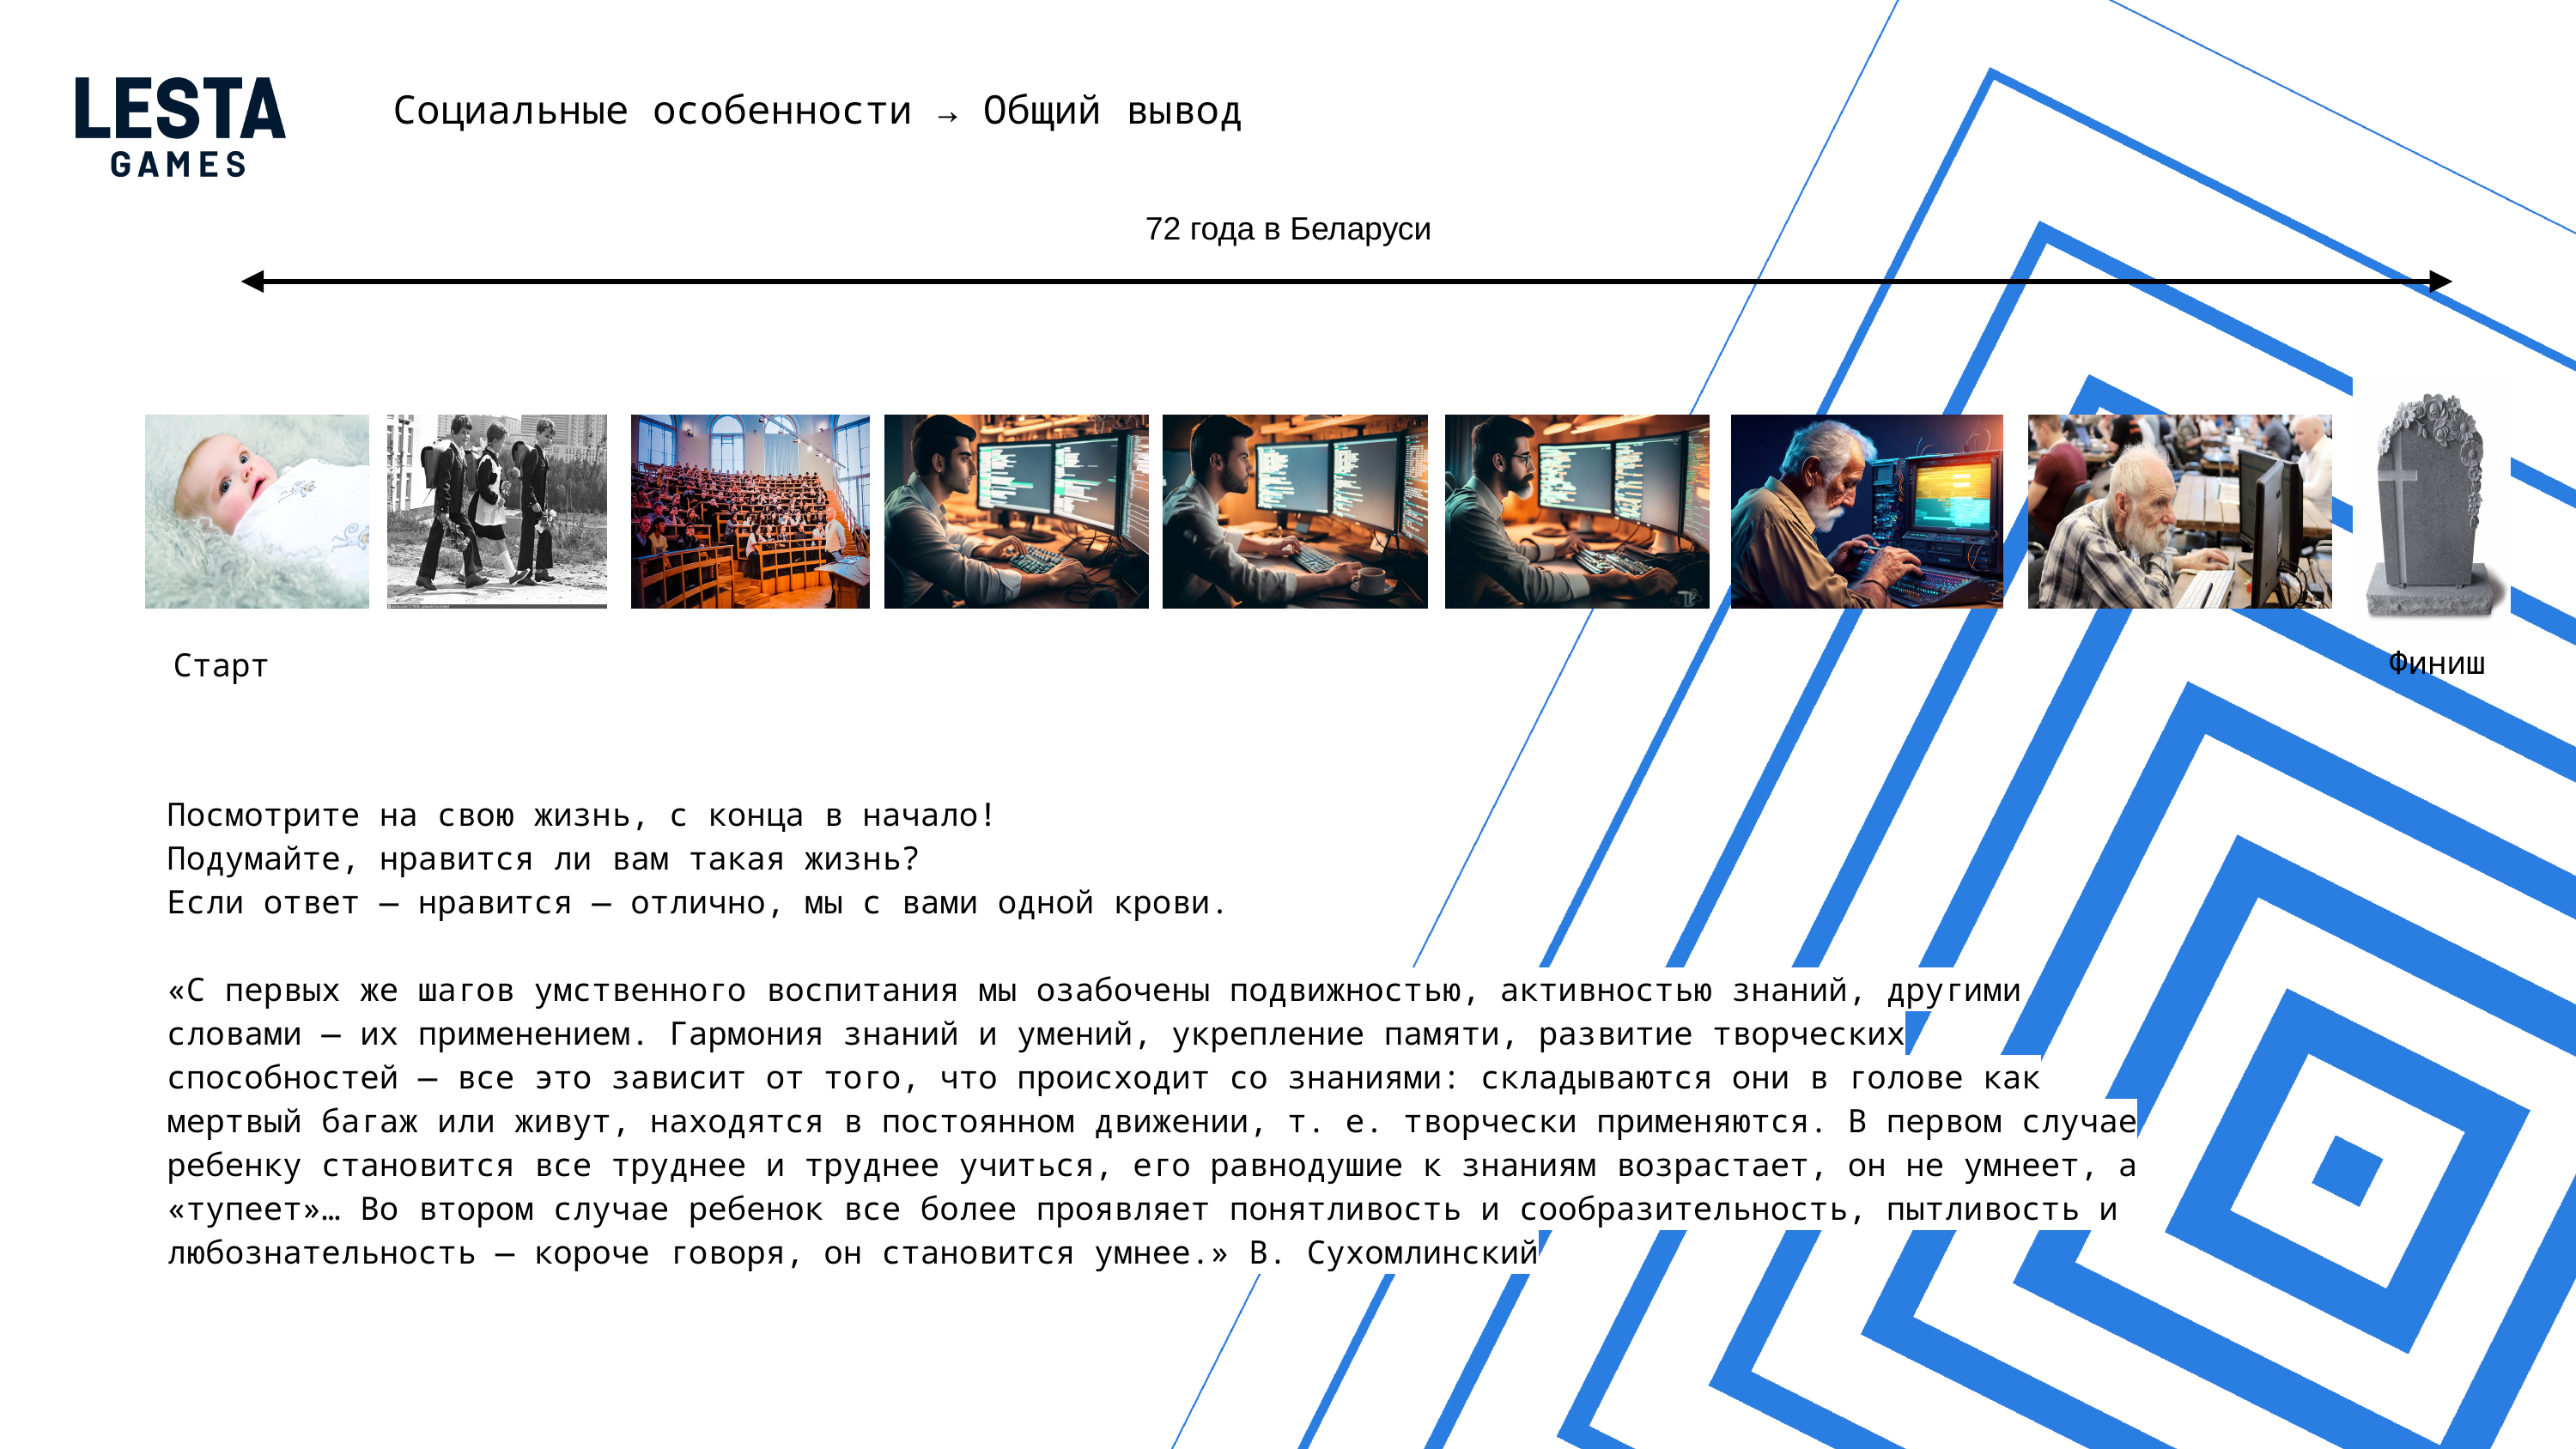

Социальные особенности → Общий вывод
72 года в Беларуси
Финиш
Старт
Посмотрите на свою жизнь, с конца в начало!
Подумайте, нравится ли вам такая жизнь?
Если ответ — нравится — отлично, мы с вами одной крови.
«С первых же шагов умственного воспитания мы озабочены подвижностью, активностью знаний, другими словами — их применением. Гармония знаний и умений, укрепление памяти, развитие творческих способностей — все это зависит от того, что происходит со знаниями: складываются они в голове как мертвый багаж или живут, находятся в постоянном движении, т. е. творчески применяются. В первом случае ребенку становится все труднее и труднее учиться, его равнодушие к знаниям возрастает, он не умнеет, а «тупеет»… Во втором случае ребенок все более проявляет понятливость и сообразительность, пытливость и любознательность — короче говоря, он становится умнее.» В. Сухомлинский